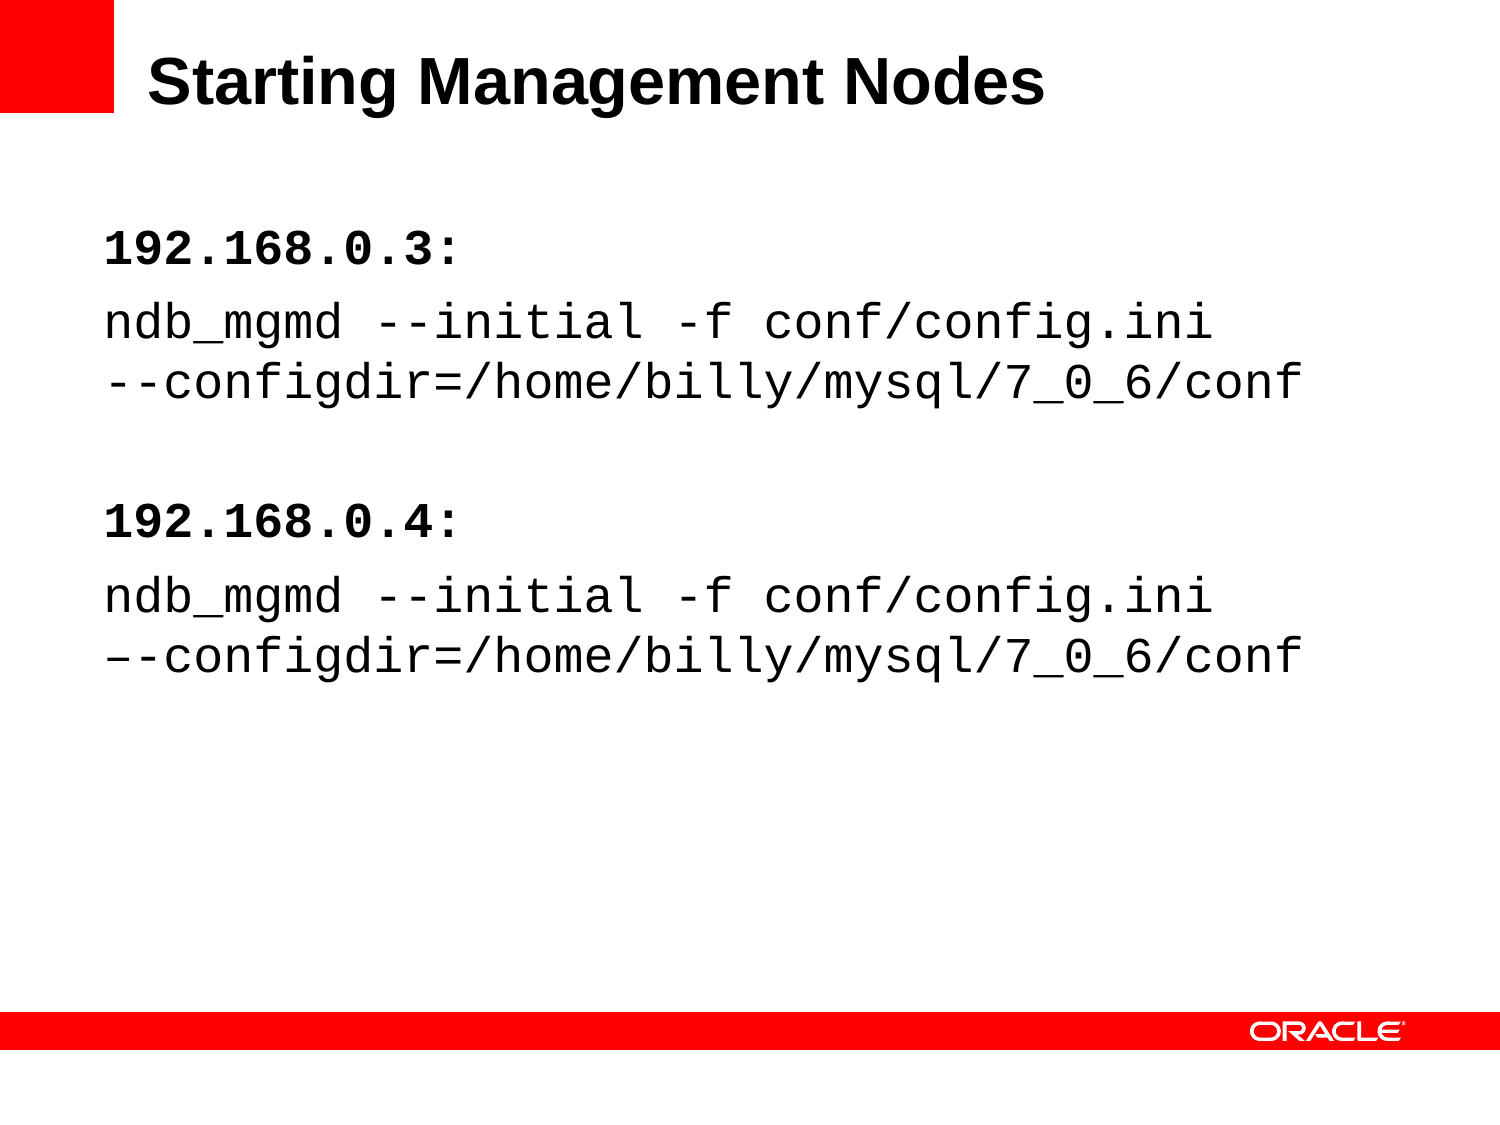

# Starting Management Nodes
192.168.0.3:
ndb_mgmd --initial -f conf/config.ini
--configdir=/home/billy/mysql/7_0_6/conf
192.168.0.4:
ndb_mgmd --initial -f conf/config.ini
–-configdir=/home/billy/mysql/7_0_6/conf